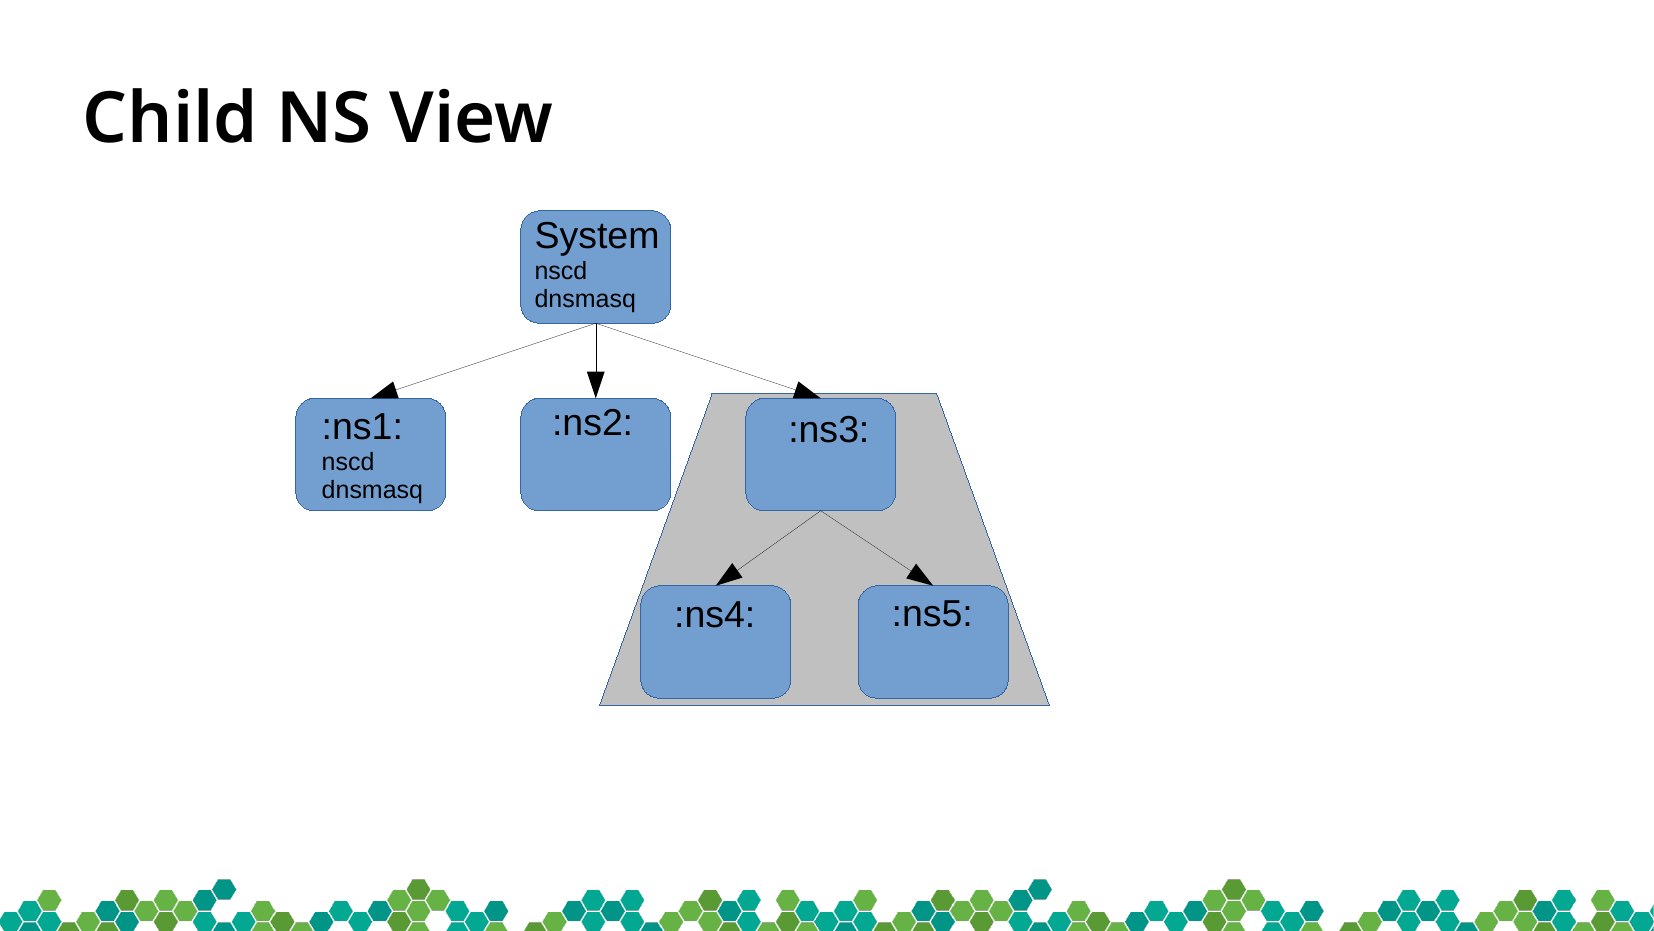

# Child NS View
System
nscd
dnsmasq
:ns2:
:ns1:
nscd
dnsmasq
:ns3:
:ns5:
:ns4: